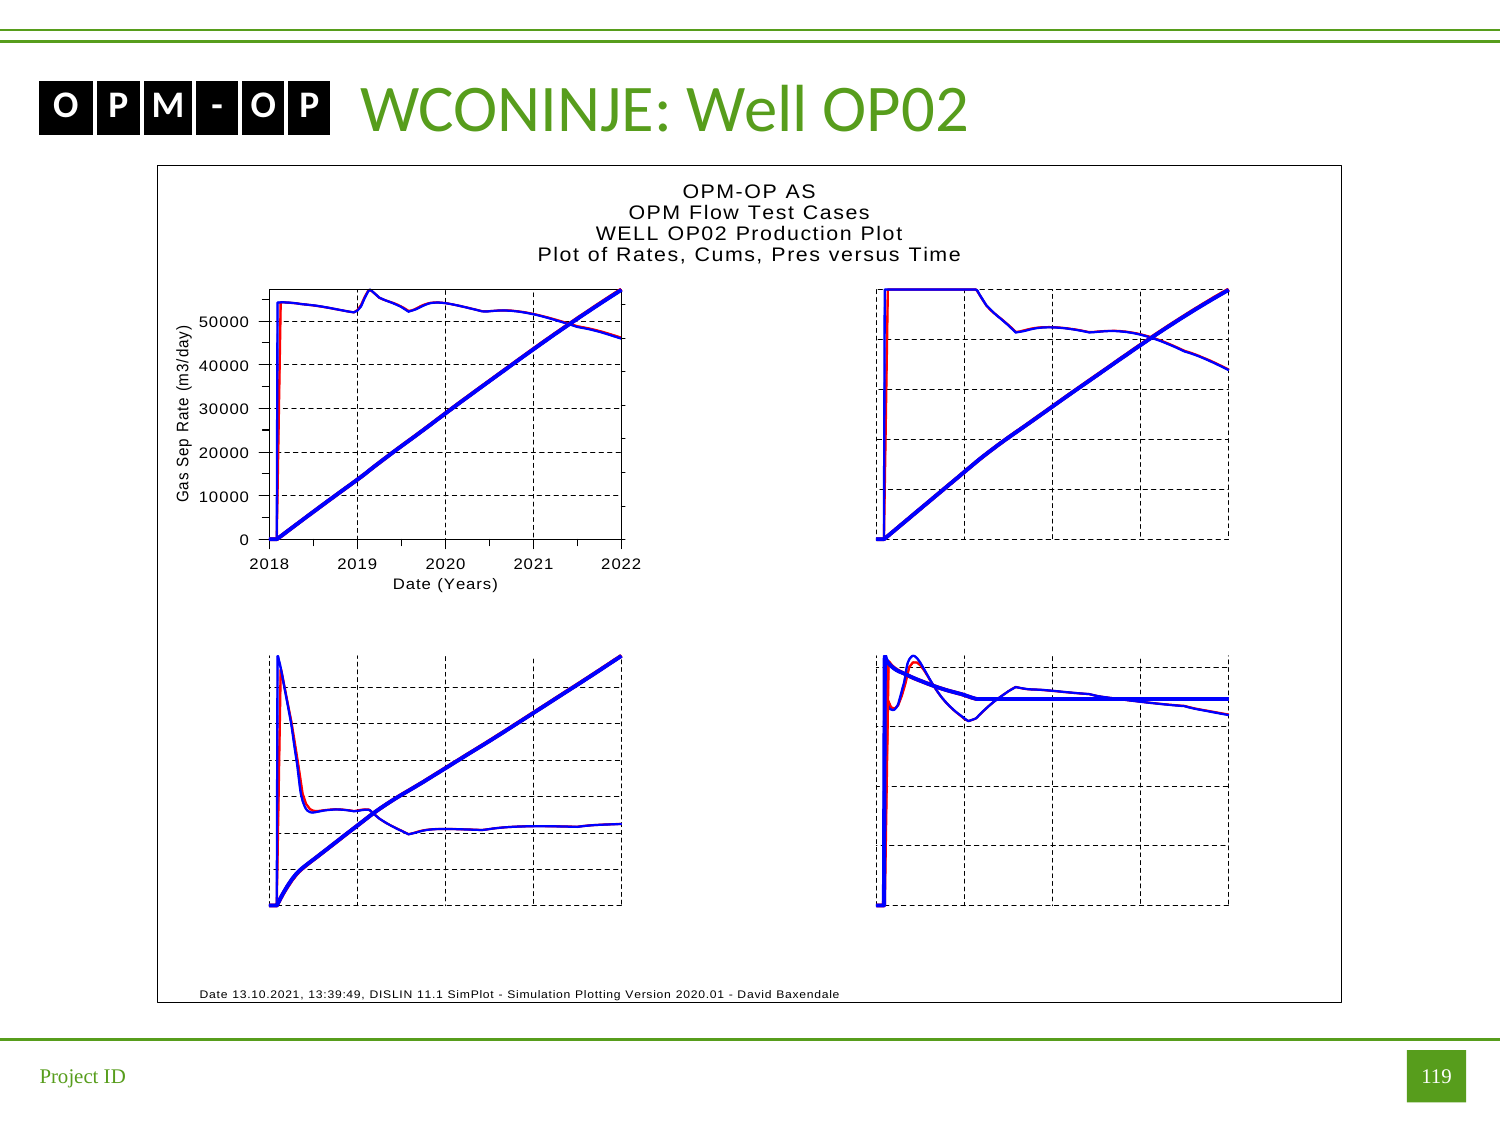

# WCONINJE: well OP02
Project ID
119